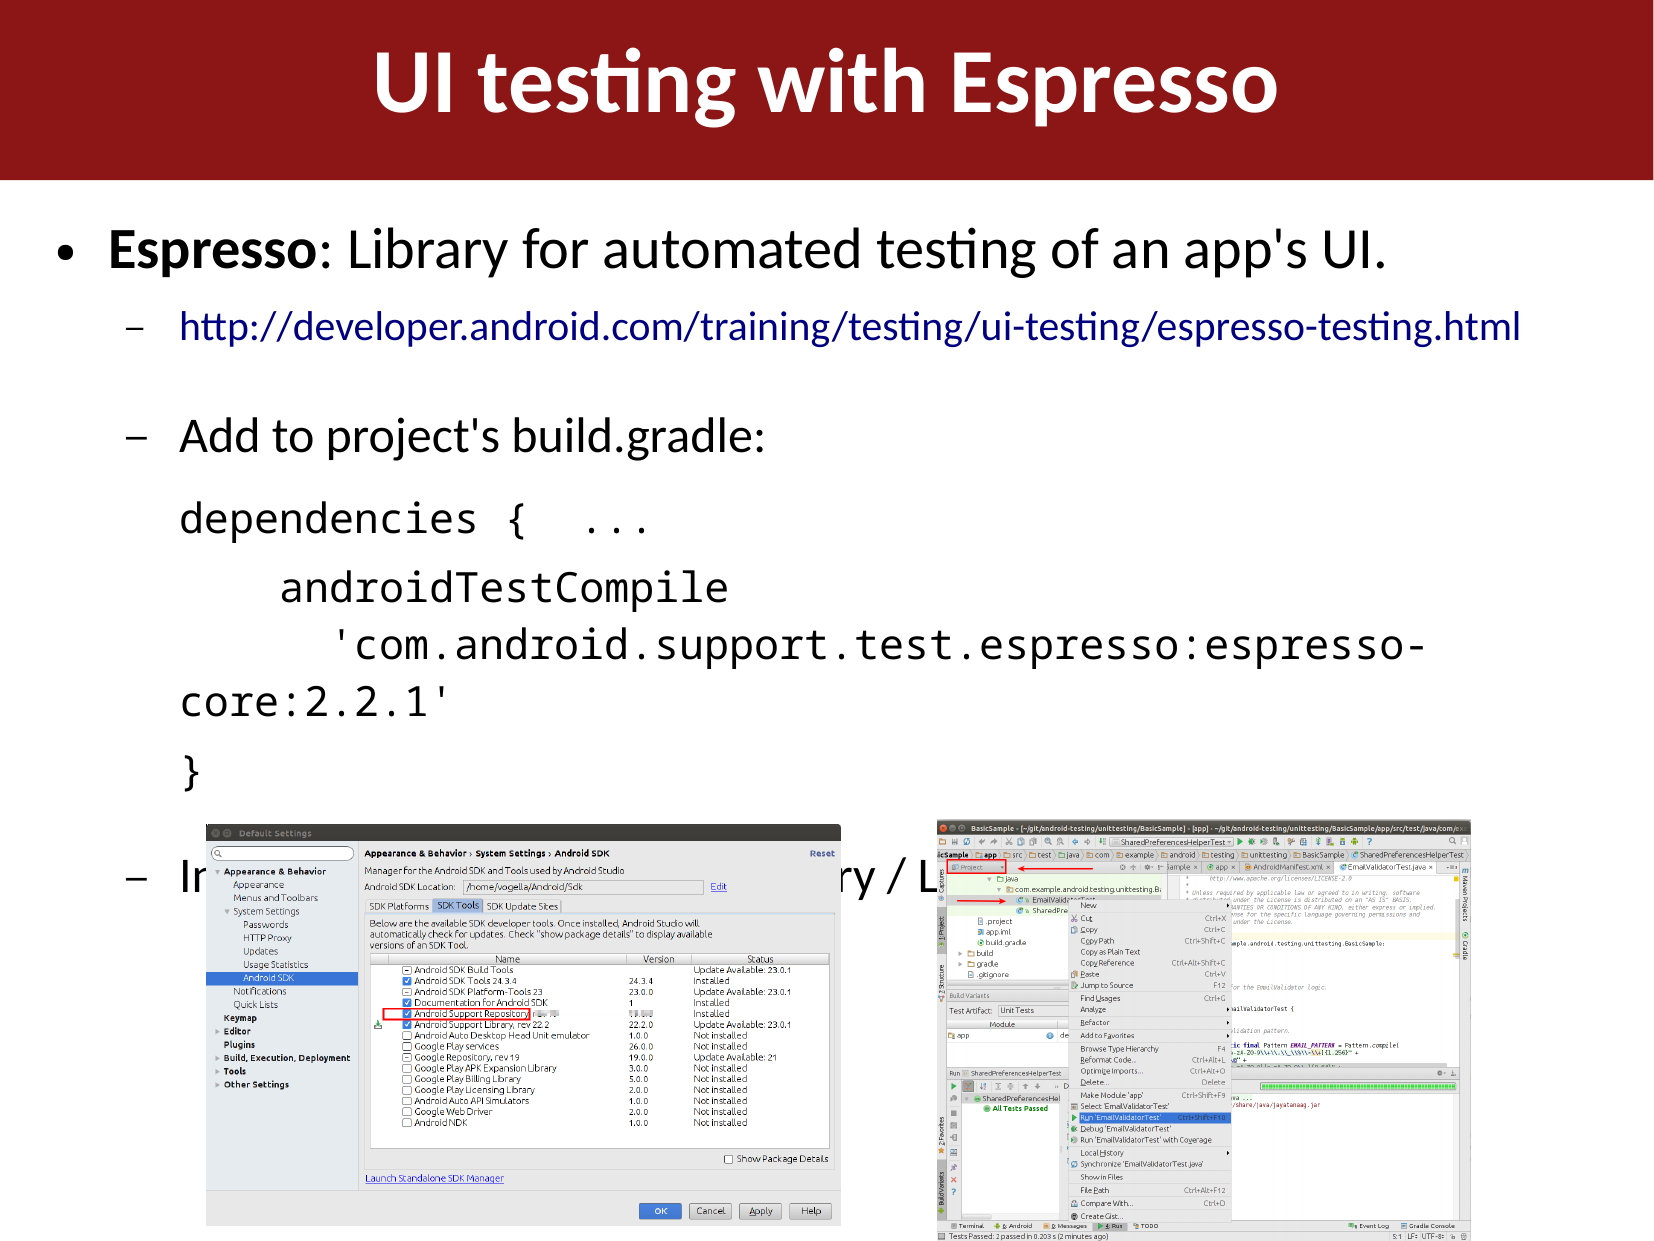

# UI testing with Espresso
Espresso: Library for automated testing of an app's UI.
http://developer.android.com/training/testing/ui-testing/espresso-testing.html
Add to project's build.gradle:
dependencies { ...
 androidTestCompile
 'com.android.support.test.espresso:espresso-core:2.2.1'
}
Install Android Support Repository / Library in Android Studio